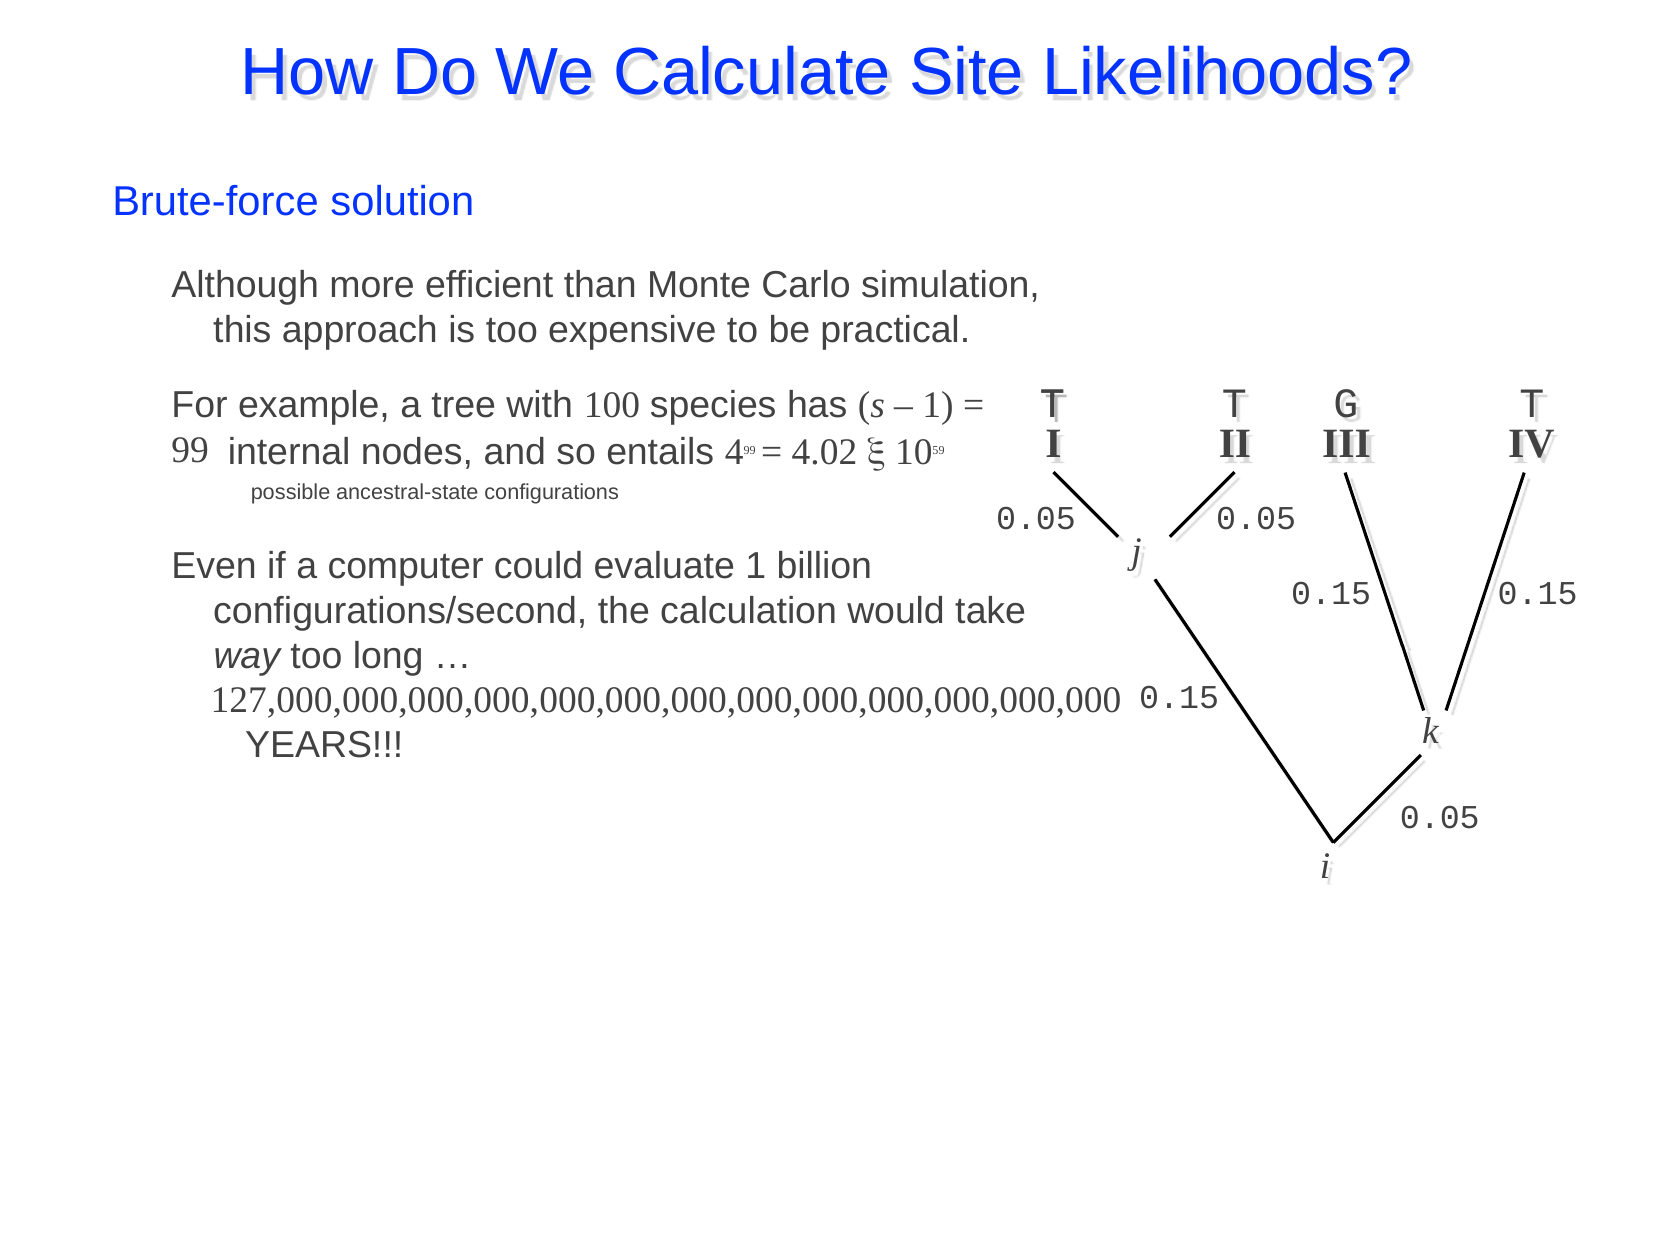

How Do We Calculate Site Likelihoods?
Brute-force solution
Although more efficient than Monte Carlo simulation,
 this approach is too expensive to be practical.
T
T
T
G
T
For example, a tree with 100 species has (s – 1) = 99
I
II
III
IV
internal nodes, and so entails 499 = 4.02 x 1059
 possible ancestral-state configurations
0.05
0.05
j
Even if a computer could evaluate 1 billion
 configurations/second, the calculation would take
 way too long …
0.15
0.15
127,000,000,000,000,000,000,000,000,000,000,000,000,000
 YEARS!!!
0.15
k
0.05
i